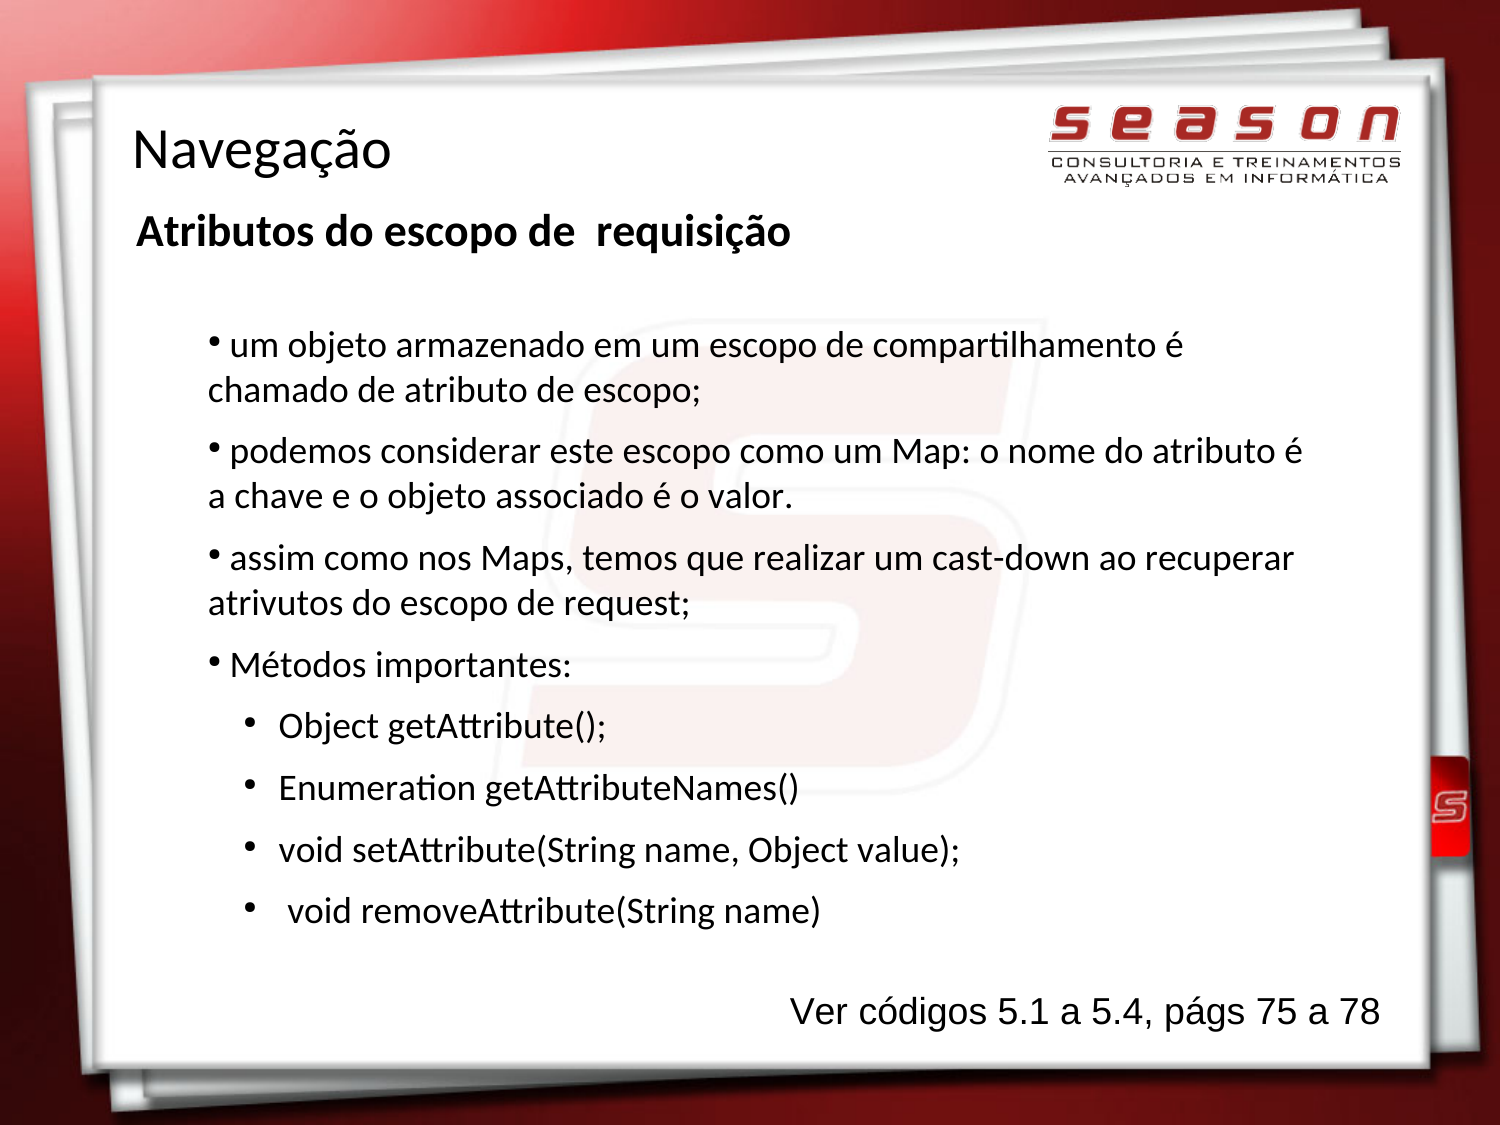

# Navegação
Atributos do escopo de requisição
 um objeto armazenado em um escopo de compartilhamento é chamado de atributo de escopo;
 podemos considerar este escopo como um Map: o nome do atributo é a chave e o objeto associado é o valor.
 assim como nos Maps, temos que realizar um cast-down ao recuperar atrivutos do escopo de request;
 Métodos importantes:
Object getAttribute();
Enumeration getAttributeNames()
void setAttribute(String name, Object value);
 void removeAttribute(String name)
Ver códigos 5.1 a 5.4, págs 75 a 78